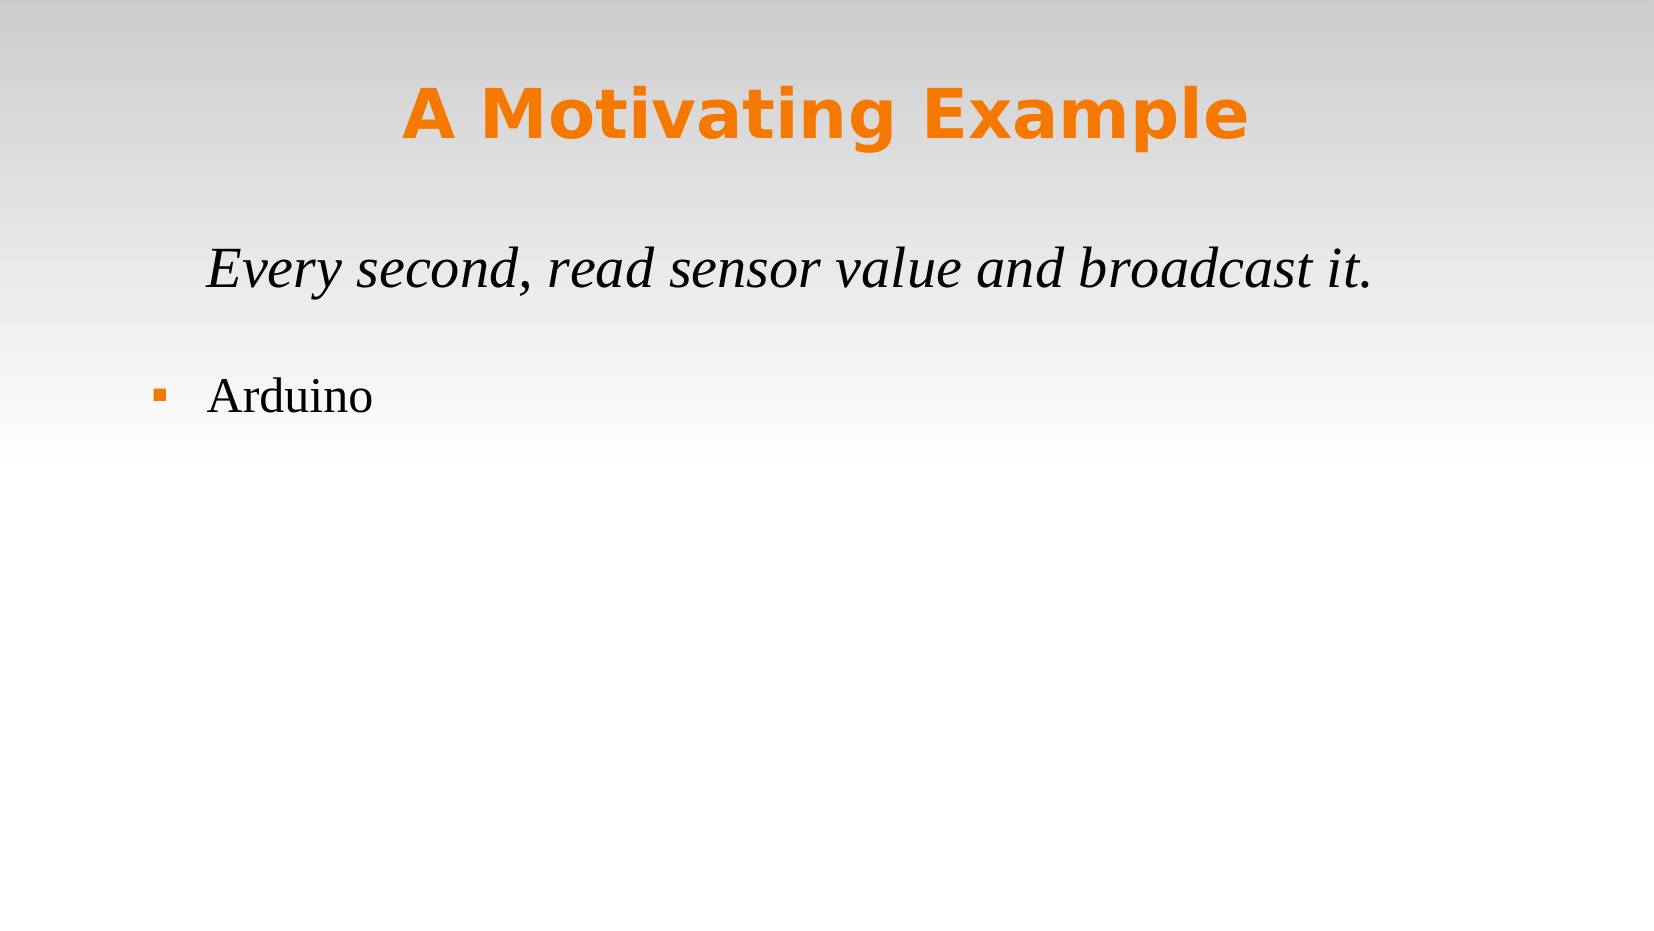

A Motivating Example
Every second, read sensor value and broadcast it.
# Arduino